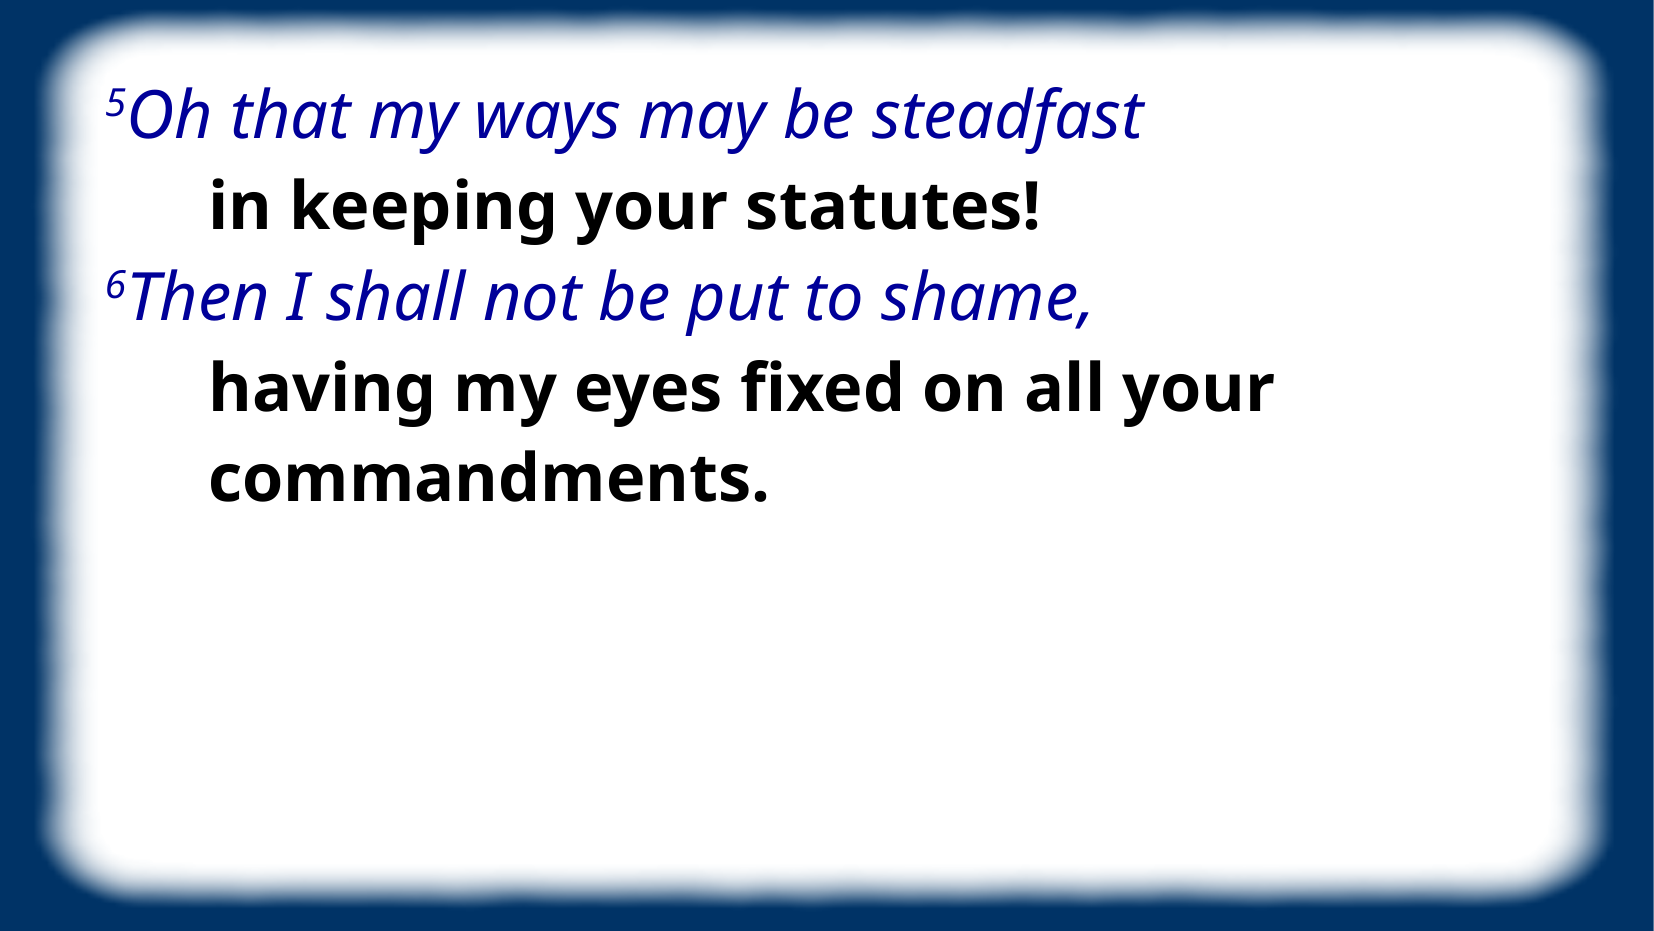

5Oh that my ways may be steadfast
 in keeping your statutes!
6Then I shall not be put to shame,
 having my eyes fixed on all your
 commandments.